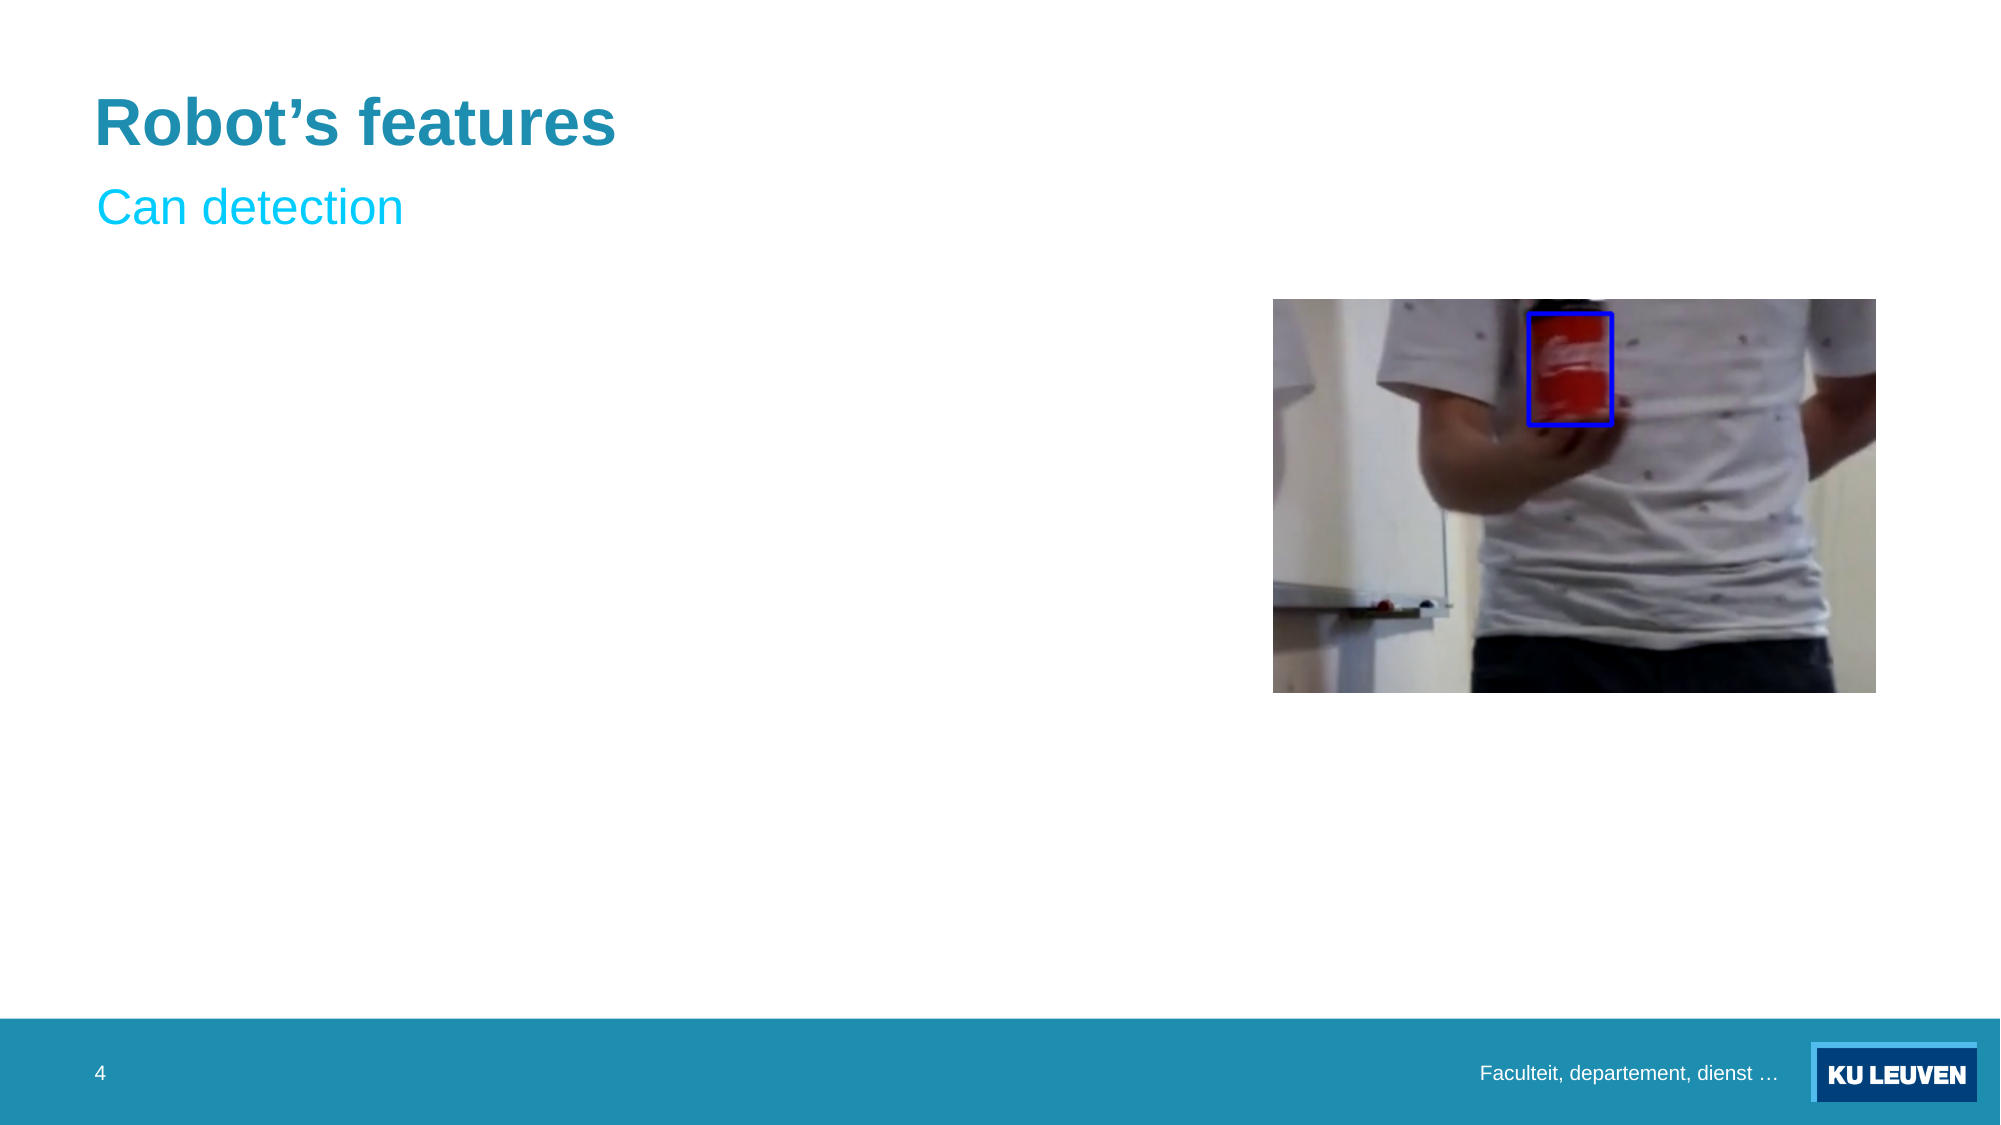

# Robot’s features
Can detection
4
KULeuven, CoaCo